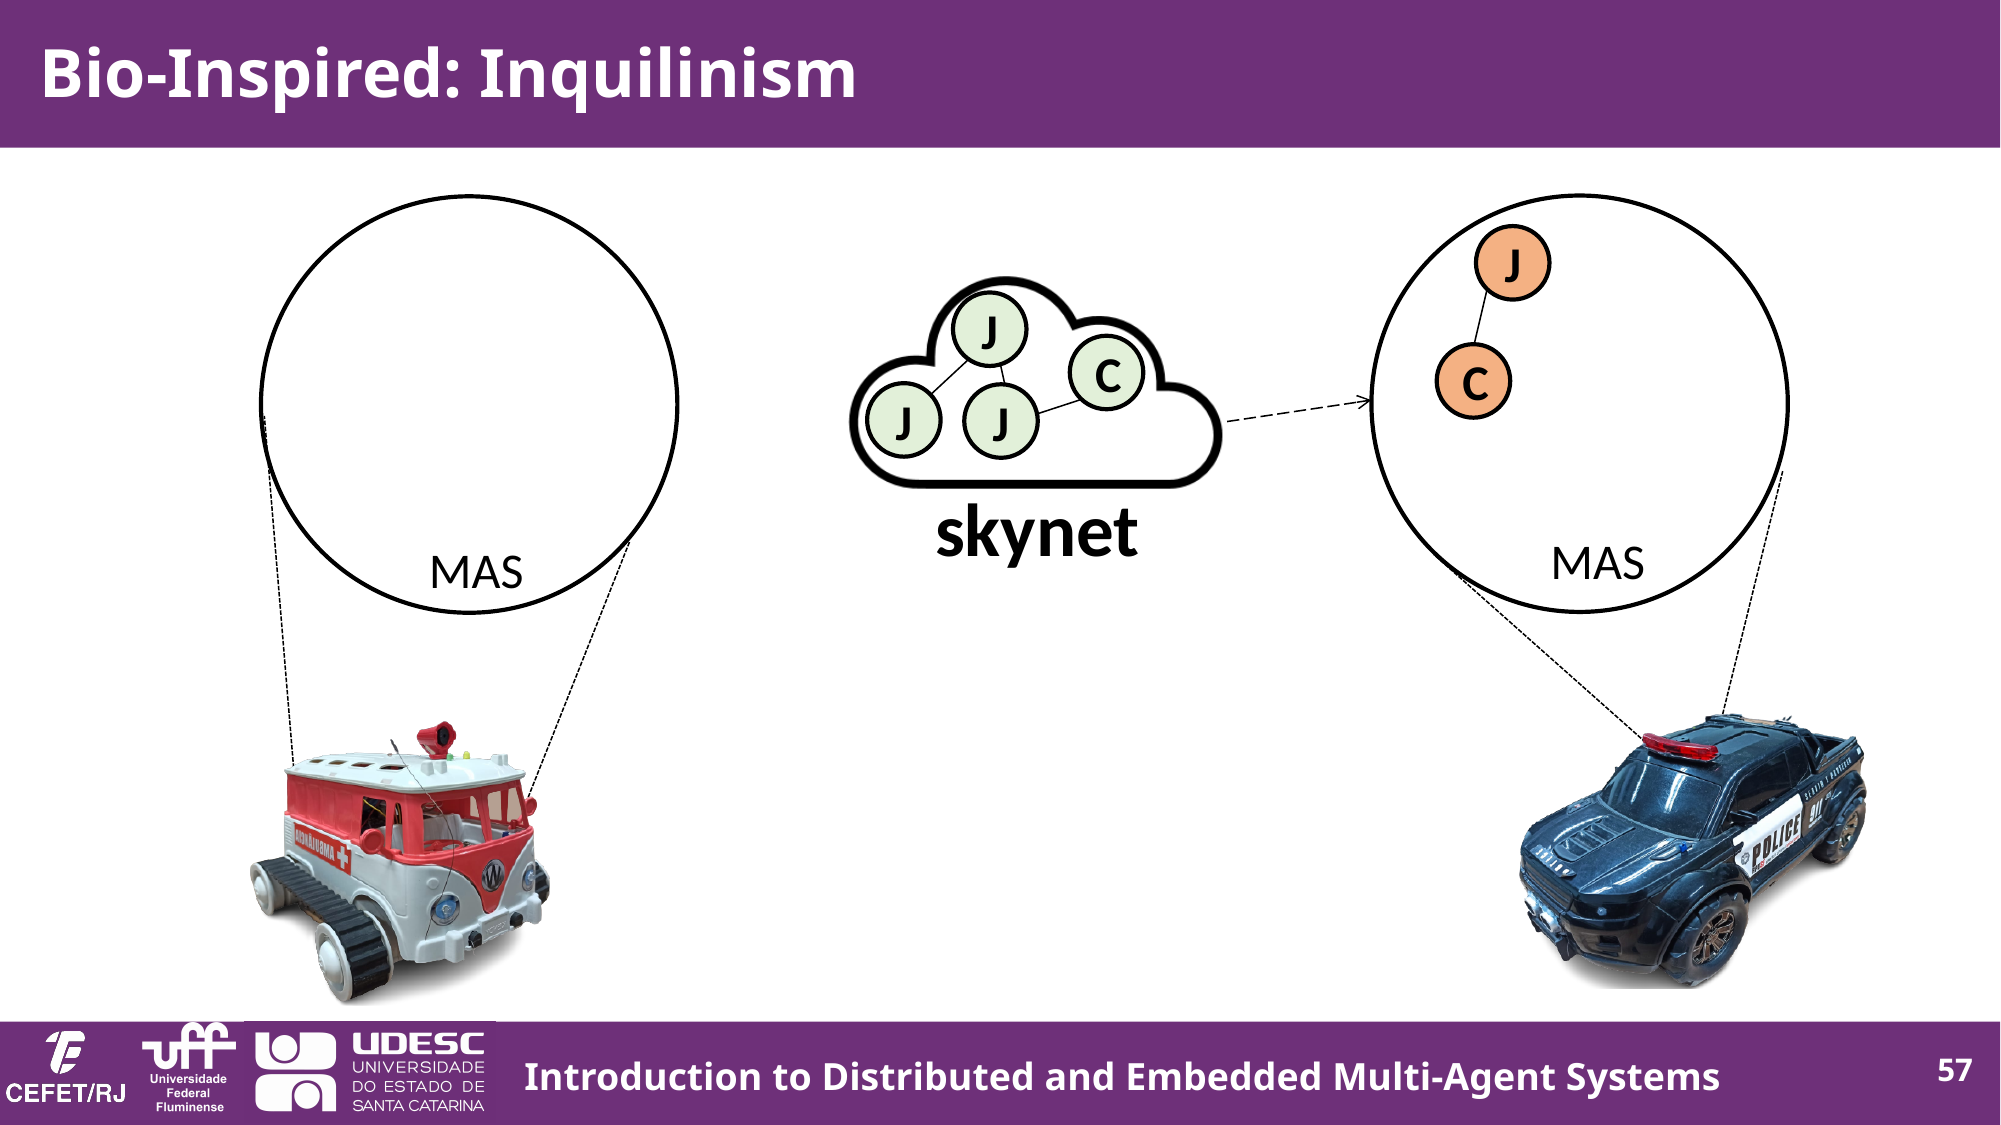

Bio-Inspired: Inquilinism
J
J
C
C
J
J
skynet
MAS
MAS